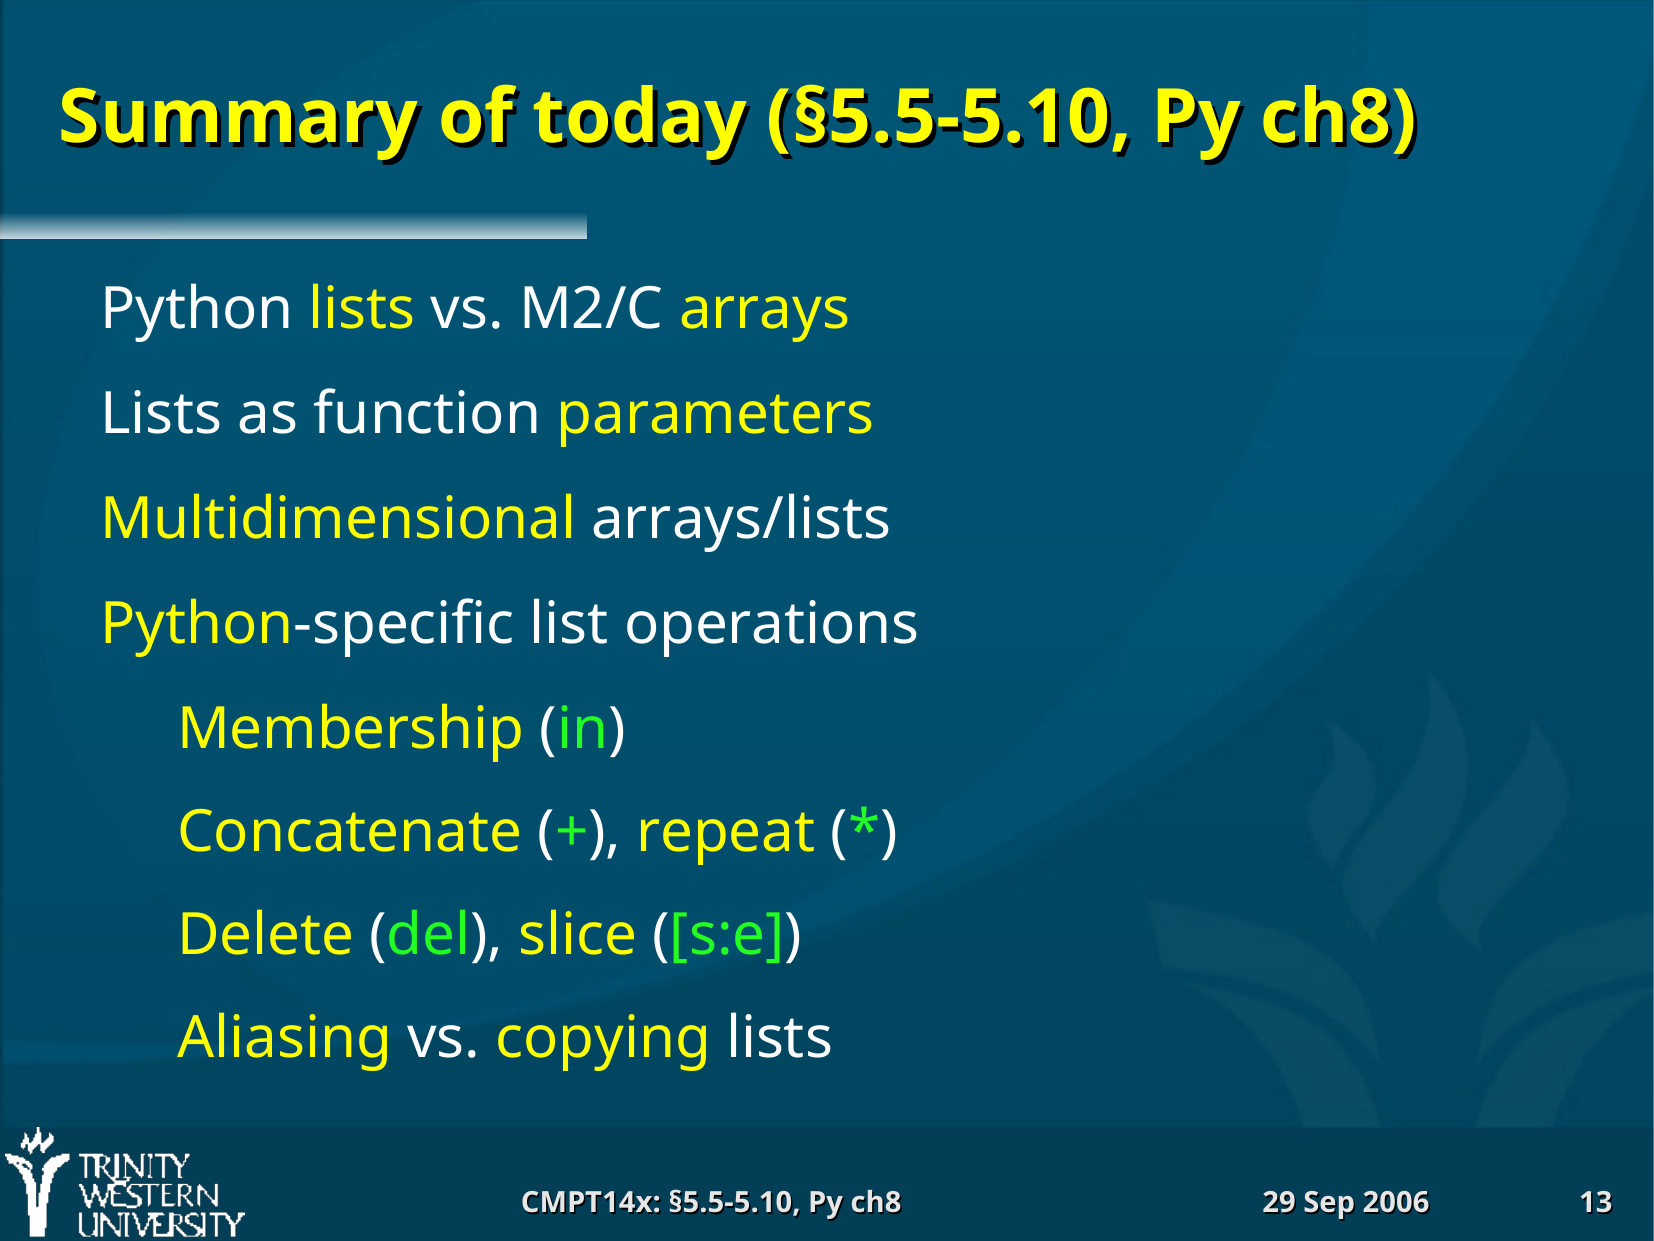

# Summary of today (§5.5-5.10, Py ch8)
Python lists vs. M2/C arrays
Lists as function parameters
Multidimensional arrays/lists
Python-specific list operations
Membership (in)
Concatenate (+), repeat (*)
Delete (del), slice ([s:e])
Aliasing vs. copying lists
CMPT14x: §5.5-5.10, Py ch8
29 Sep 2006
13